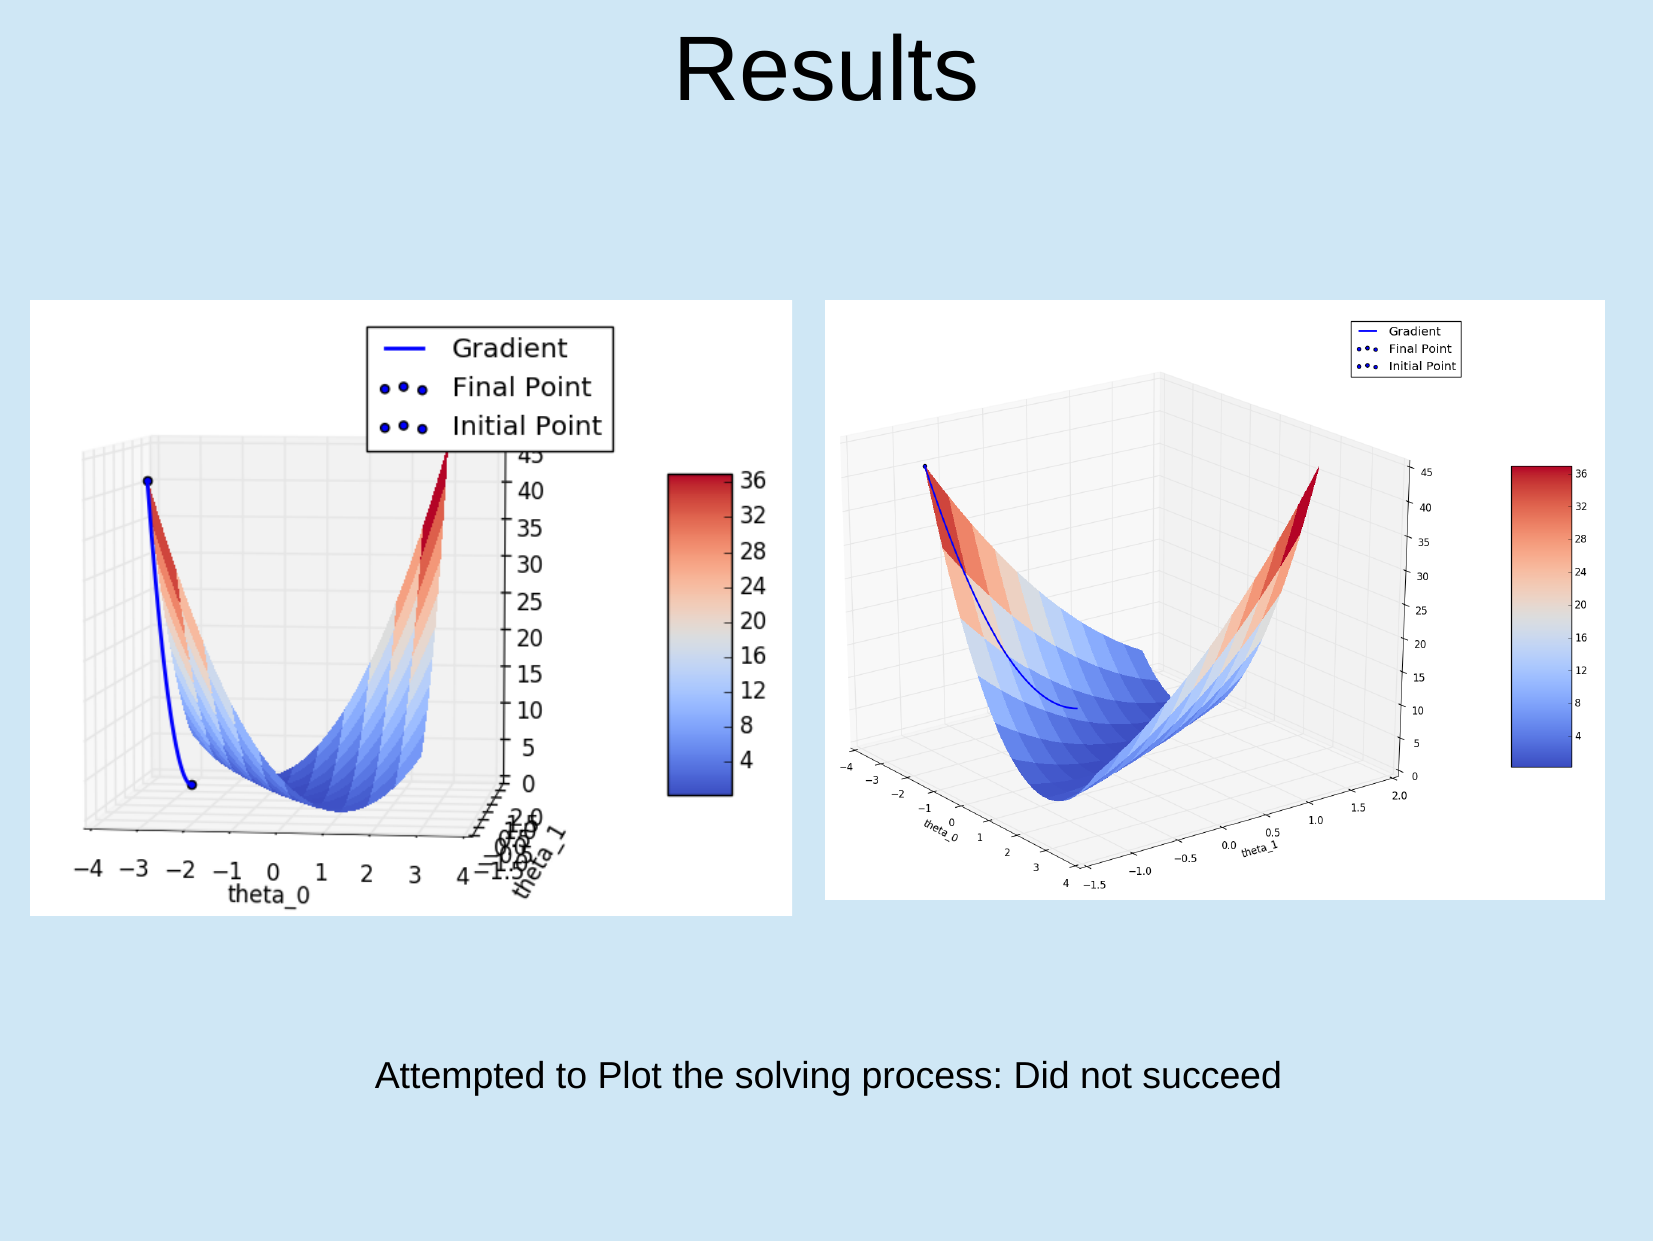

# Results
Attempted to Plot the solving process: Did not succeed